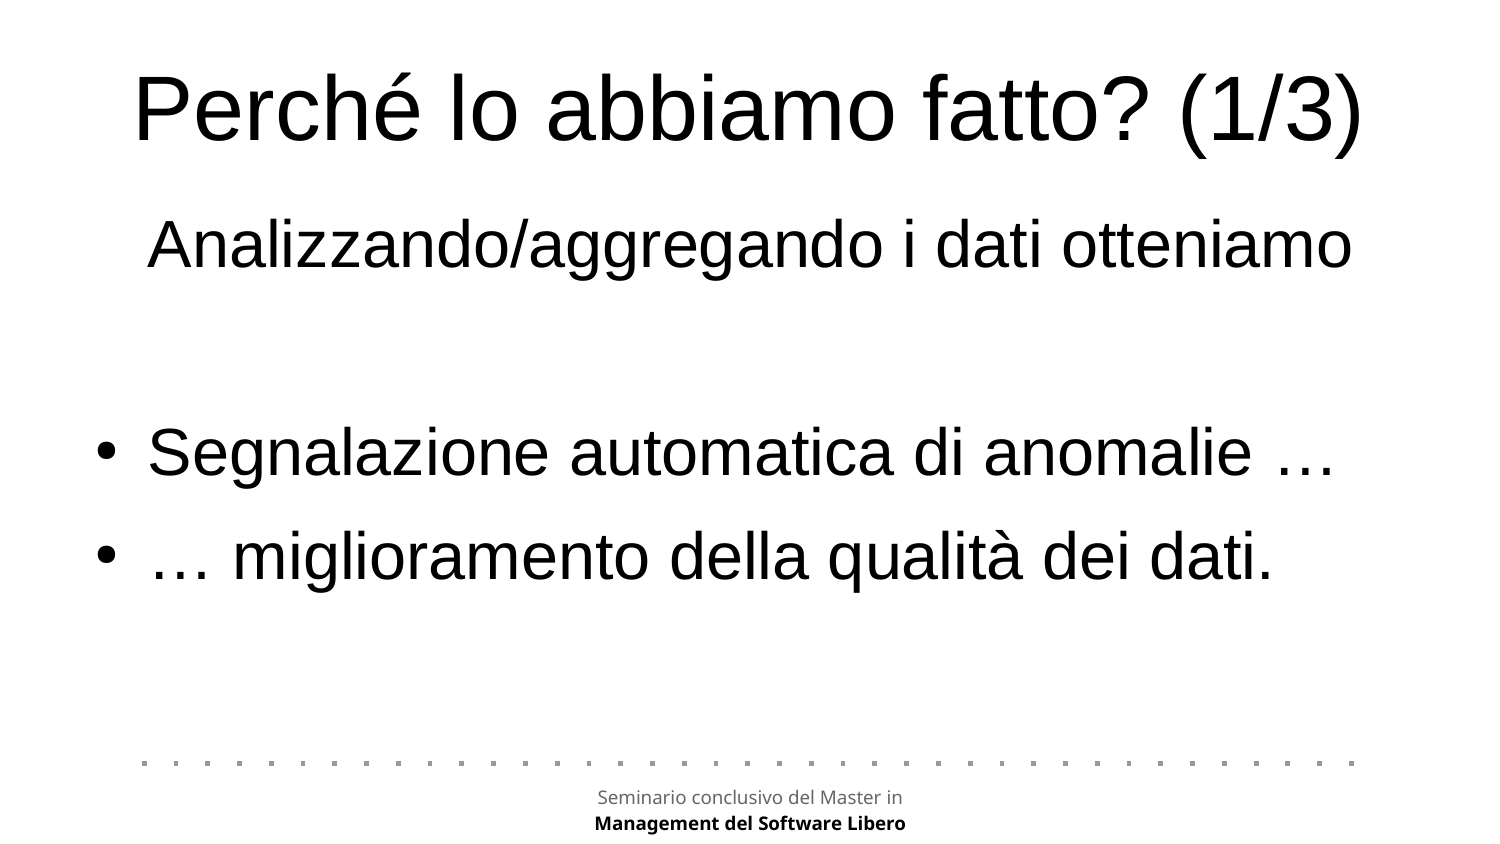

# Perché lo abbiamo fatto? (1/3)
Analizzando/aggregando i dati otteniamo
Segnalazione automatica di anomalie …
… miglioramento della qualità dei dati.
Seminario conclusivo del Master in
Management del Software Libero